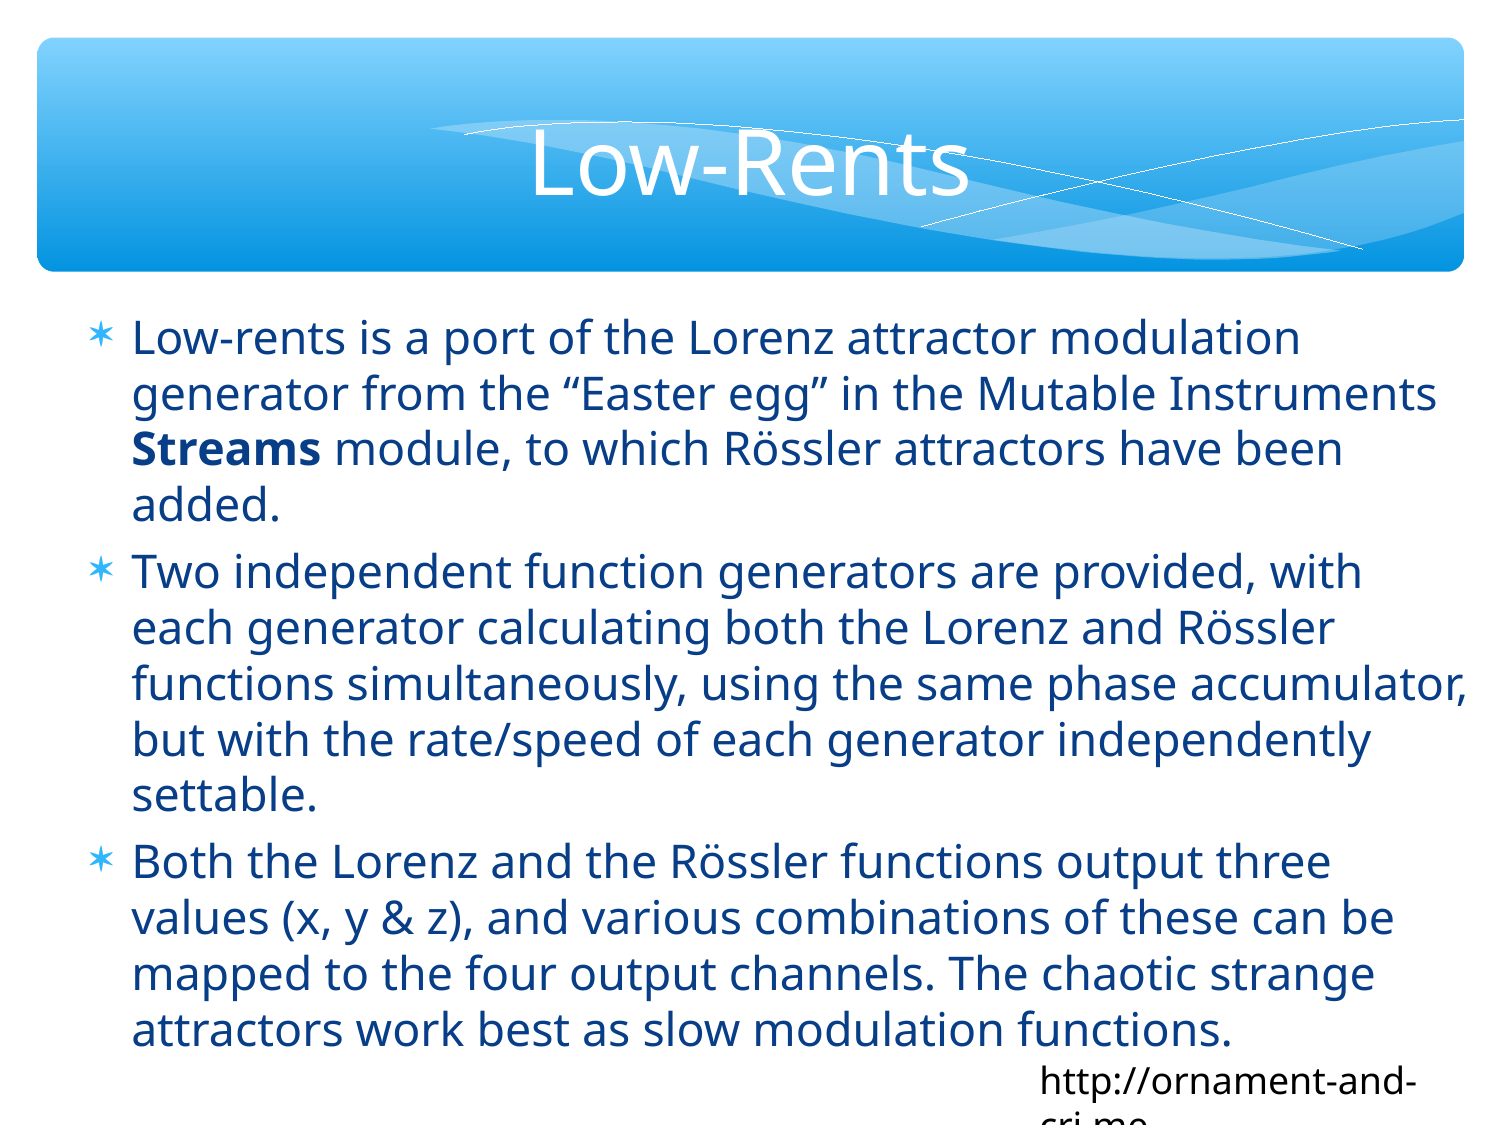

# Low-Rents
Low-rents is a port of the Lorenz attractor modulation generator from the “Easter egg” in the Mutable Instruments Streams module, to which Rössler attractors have been added.
Two independent function generators are provided, with each generator calculating both the Lorenz and Rössler functions simultaneously, using the same phase accumulator, but with the rate/speed of each generator independently settable.
Both the Lorenz and the Rössler functions output three values (x, y & z), and various combinations of these can be mapped to the four output channels. The chaotic strange attractors work best as slow modulation functions.
http://ornament-and-cri.me